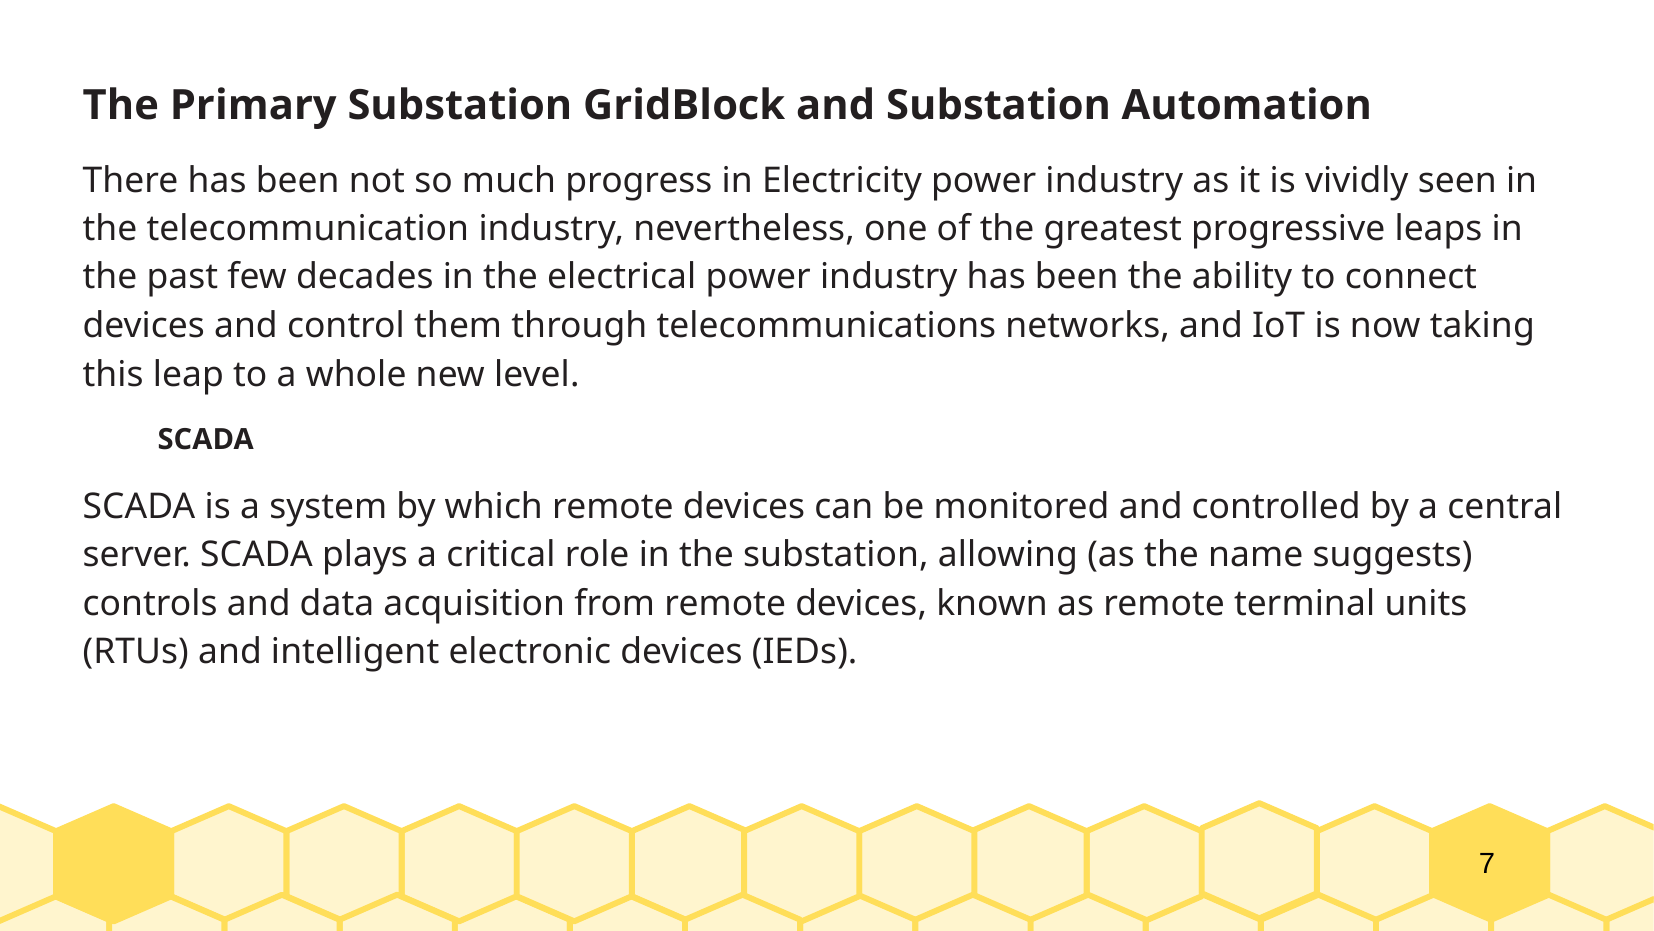

# The Primary Substation GridBlock and Substation Automation
There has been not so much progress in Electricity power industry as it is vividly seen in the telecommunication industry, nevertheless, one of the greatest progressive leaps in the past few decades in the electrical power industry has been the ability to connect devices and control them through telecommunications networks, and IoT is now taking this leap to a whole new level.
 	SCADA
SCADA is a system by which remote devices can be monitored and controlled by a central server. SCADA plays a critical role in the substation, allowing (as the name suggests) controls and data acquisition from remote devices, known as remote terminal units (RTUs) and intelligent electronic devices (IEDs).